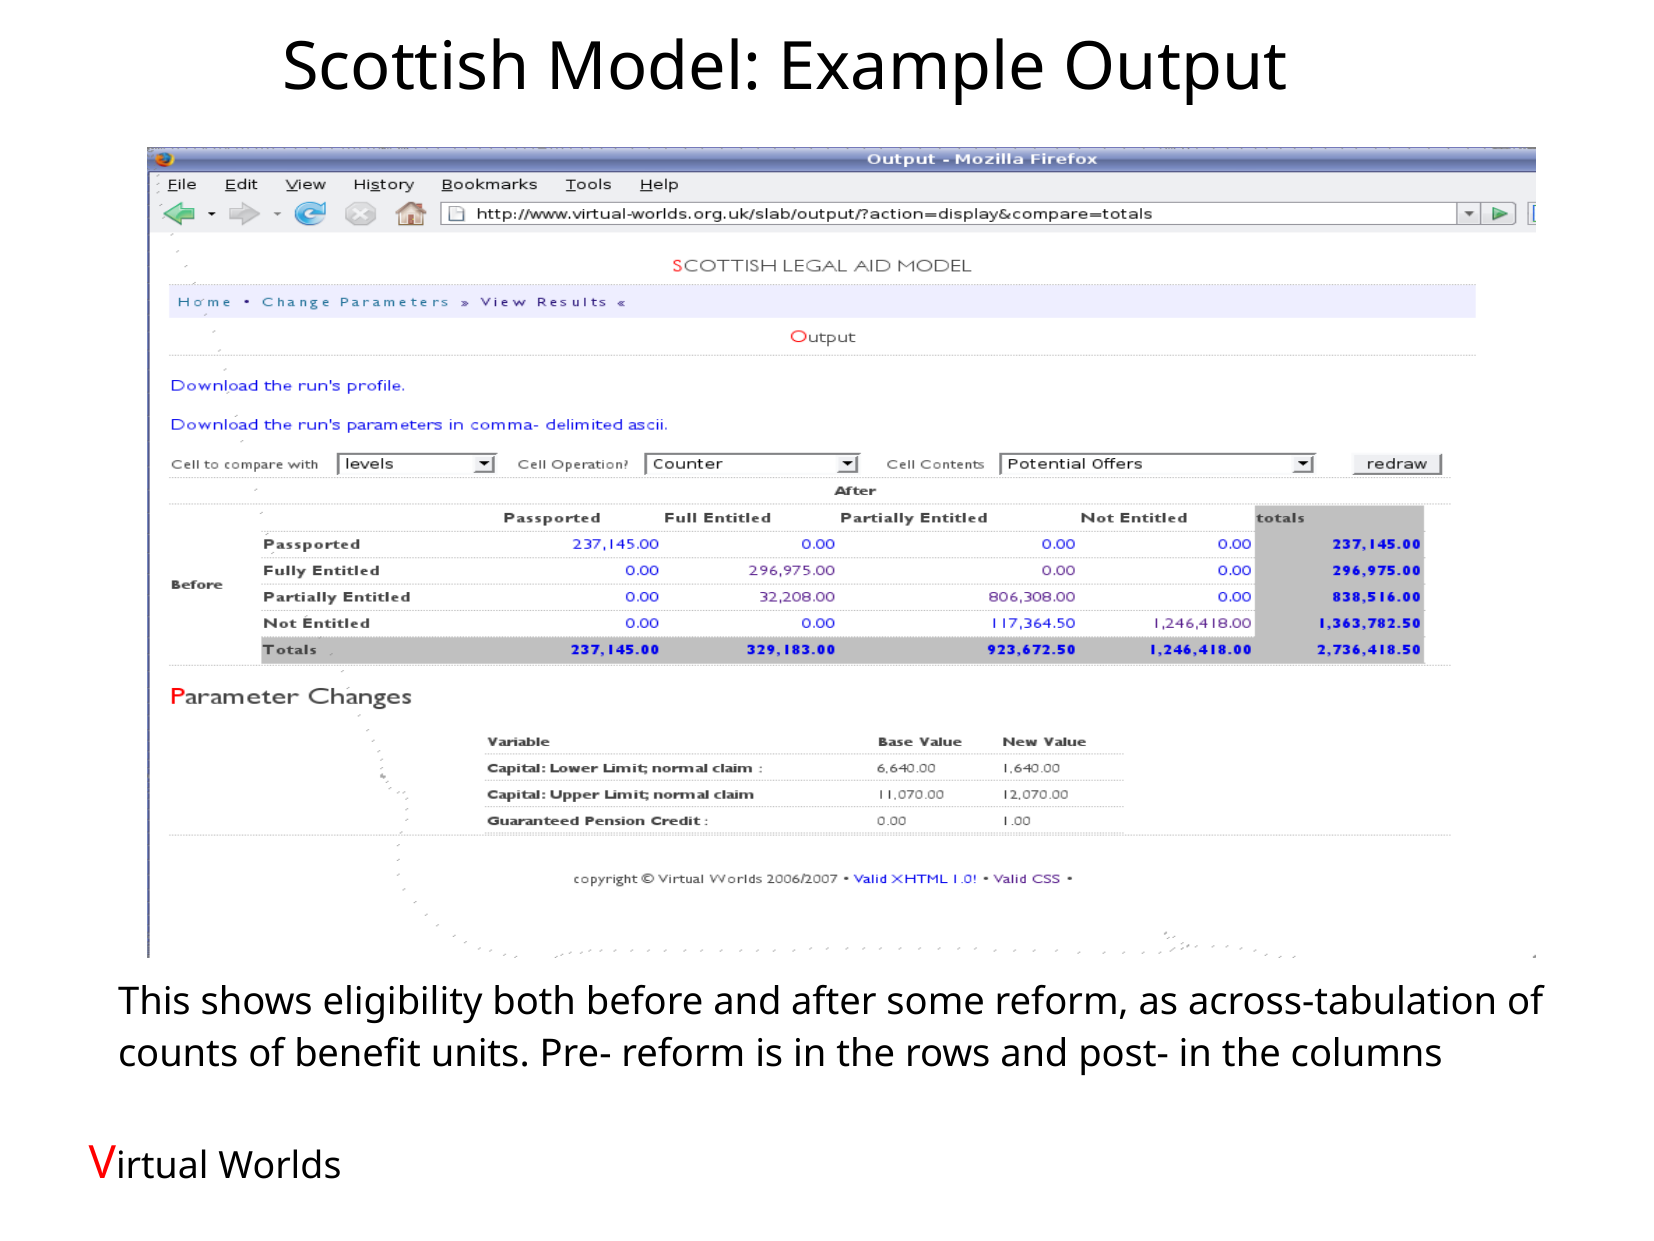

# Scottish Model: Example Output
This shows eligibility both before and after some reform, as across-tabulation of counts of benefit units. Pre- reform is in the rows and post- in the columns